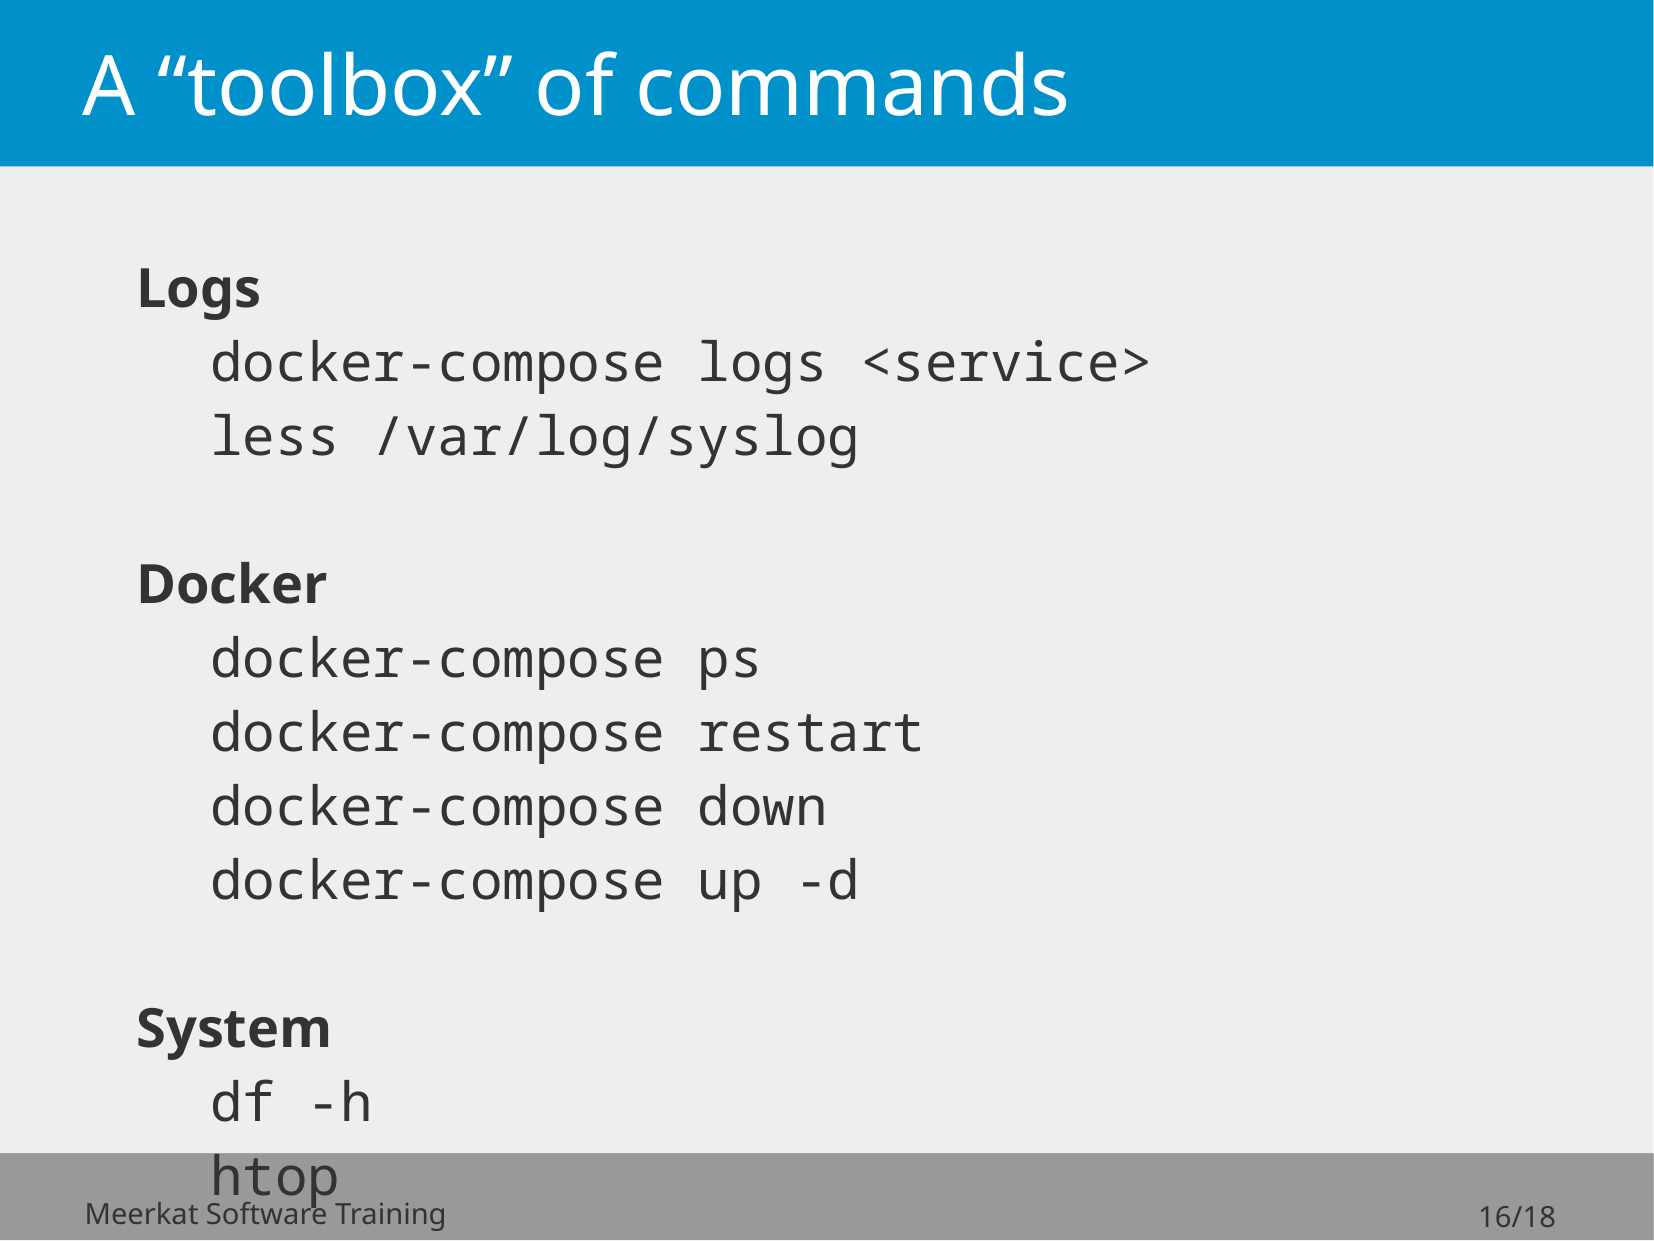

A “toolbox” of commands
Logs
	docker-compose logs <service>
	less /var/log/syslog
Docker
	docker-compose ps
	docker-compose restart
 	docker-compose down
	docker-compose up -d
System
	df -h
	htop